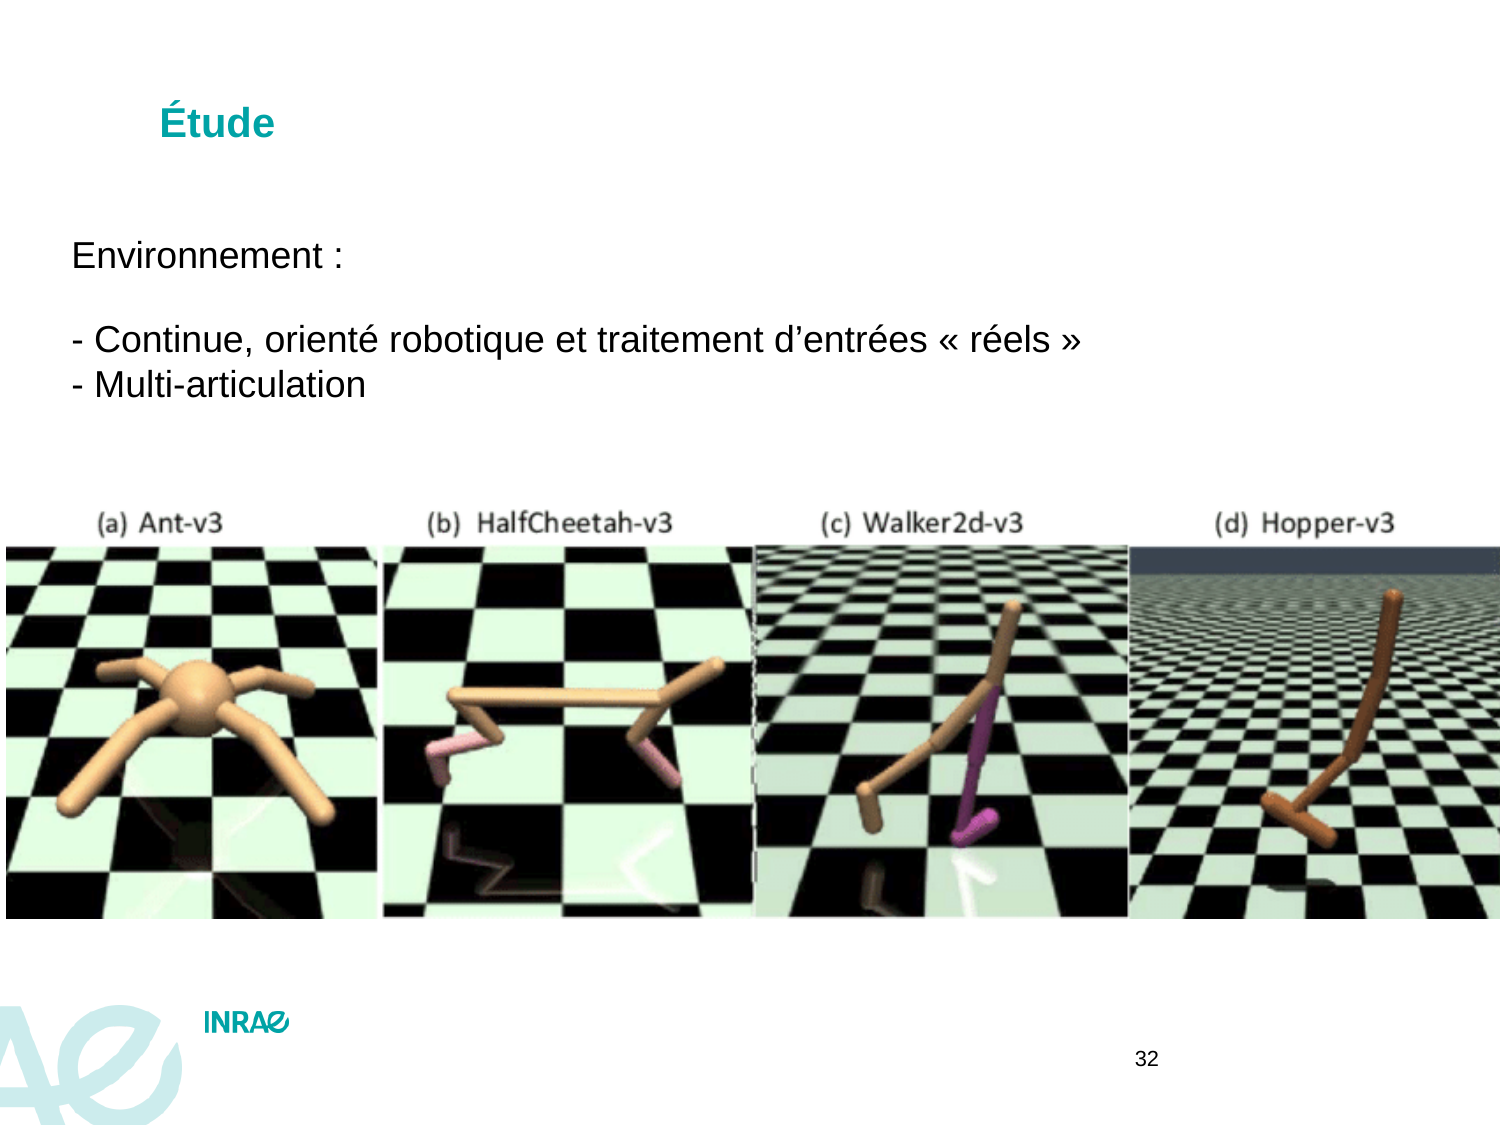

Étude
Environnement :
- Continue, orienté robotique et traitement d’entrées « réels »
- Multi-articulation